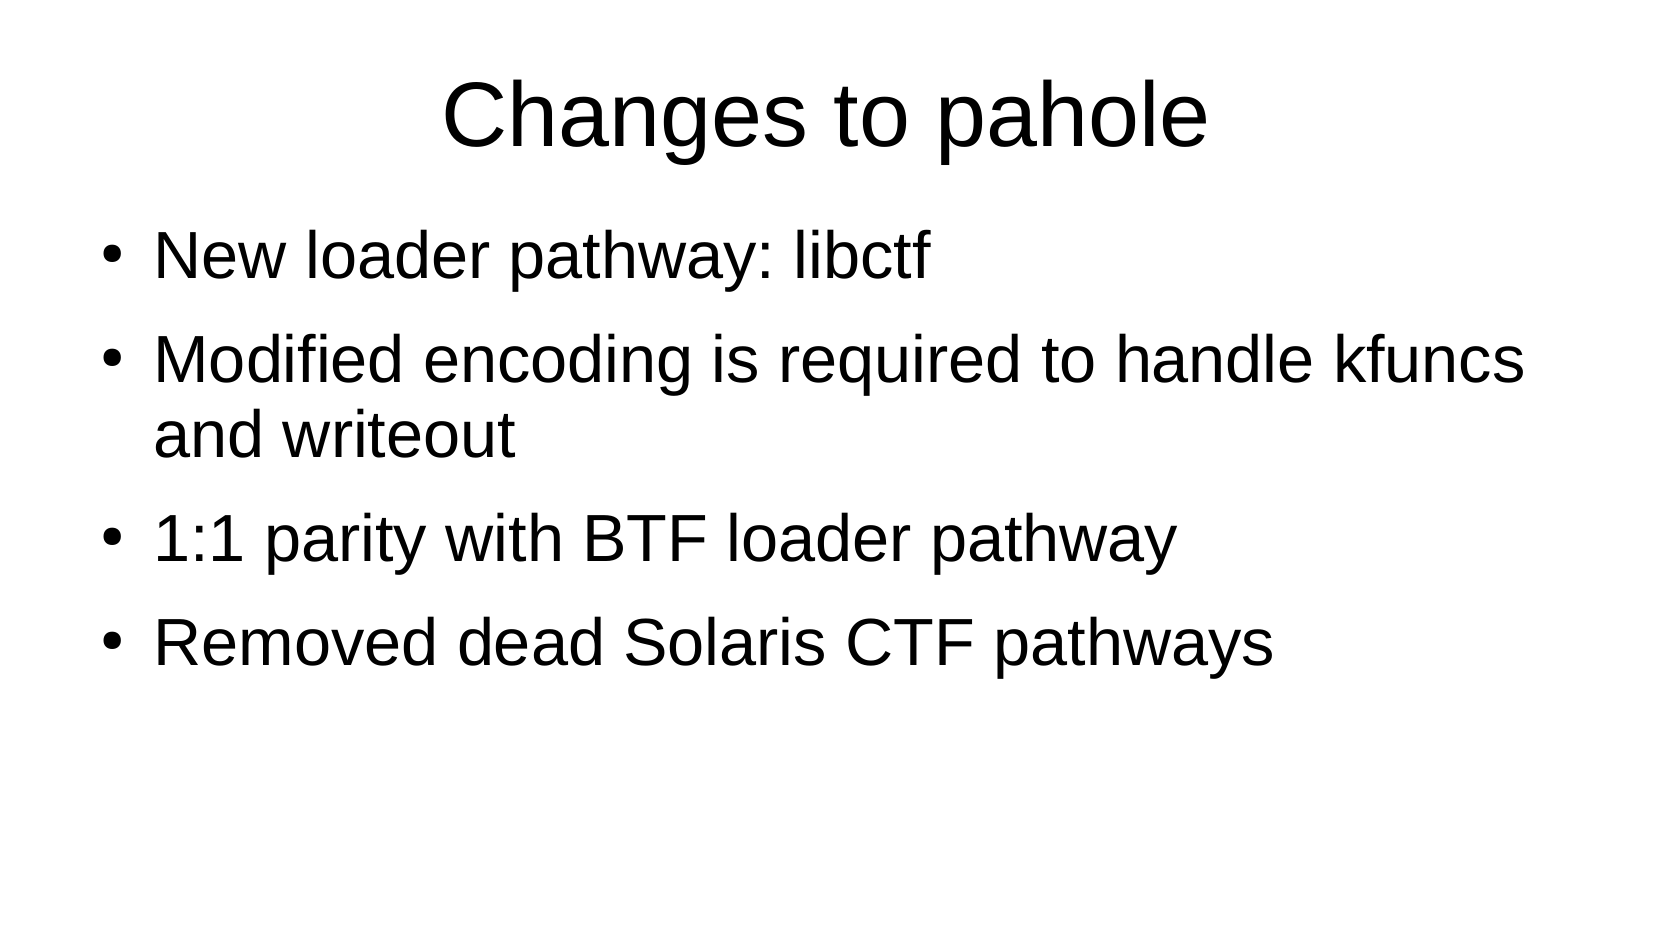

# Changes to pahole
New loader pathway: libctf
Modified encoding is required to handle kfuncs and writeout
1:1 parity with BTF loader pathway
Removed dead Solaris CTF pathways